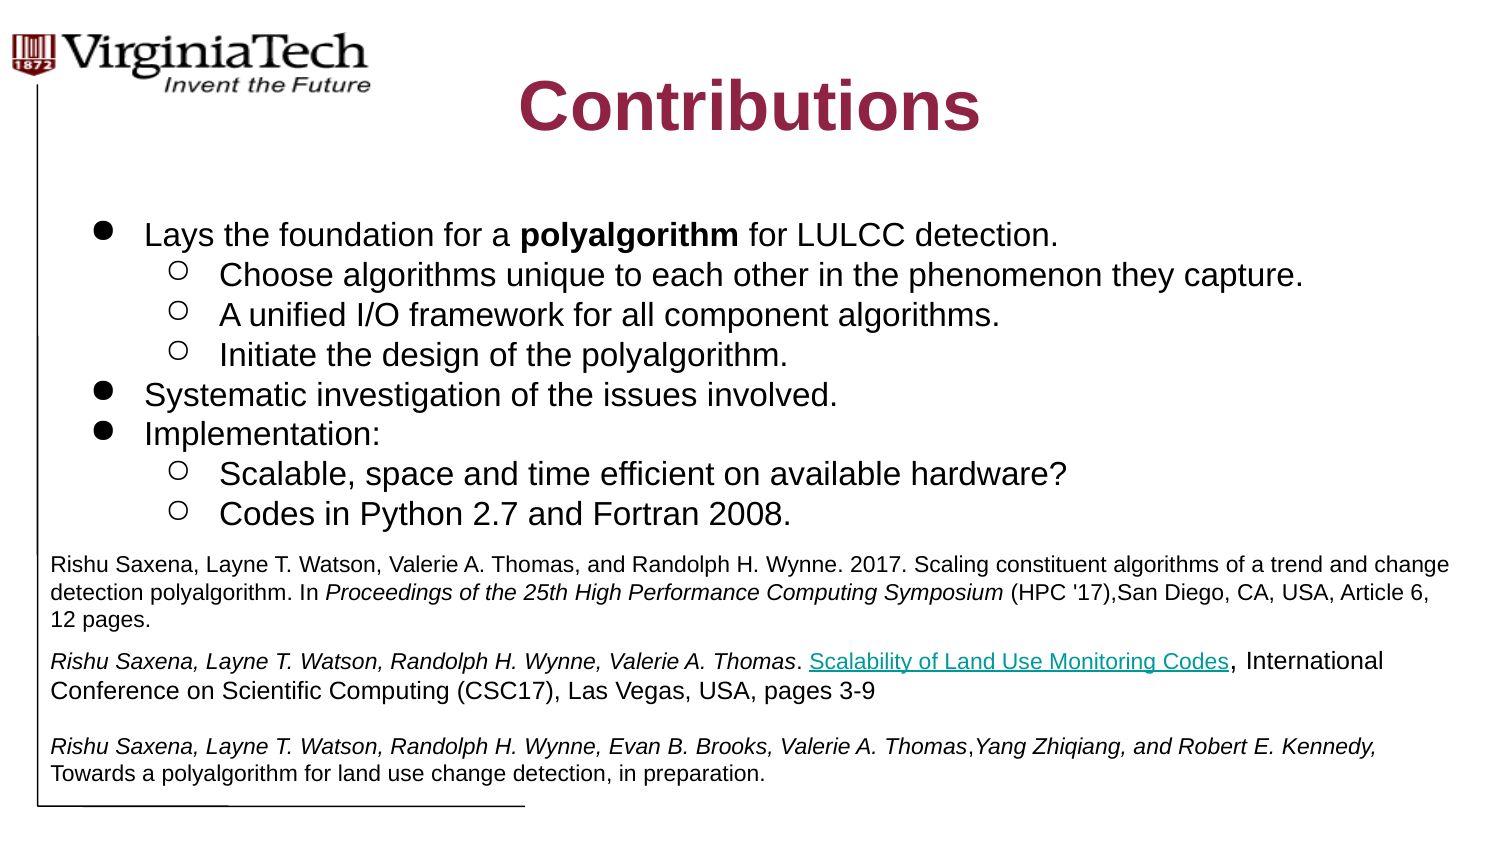

# Contributions
Lays the foundation for a polyalgorithm for LULCC detection.
Choose algorithms unique to each other in the phenomenon they capture.
A unified I/O framework for all component algorithms.
Initiate the design of the polyalgorithm.
Systematic investigation of the issues involved.
Implementation:
Scalable, space and time efficient on available hardware?
Codes in Python 2.7 and Fortran 2008.
Rishu Saxena, Layne T. Watson, Valerie A. Thomas, and Randolph H. Wynne. 2017. Scaling constituent algorithms of a trend and change detection polyalgorithm. In Proceedings of the 25th High Performance Computing Symposium (HPC '17),San Diego, CA, USA, Article 6, 12 pages.
Rishu Saxena, Layne T. Watson, Randolph H. Wynne, Valerie A. Thomas. Scalability of Land Use Monitoring Codes, International Conference on Scientific Computing (CSC17), Las Vegas, USA, pages 3-9
Rishu Saxena, Layne T. Watson, Randolph H. Wynne, Evan B. Brooks, Valerie A. Thomas,Yang Zhiqiang, and Robert E. Kennedy, Towards a polyalgorithm for land use change detection, in preparation.